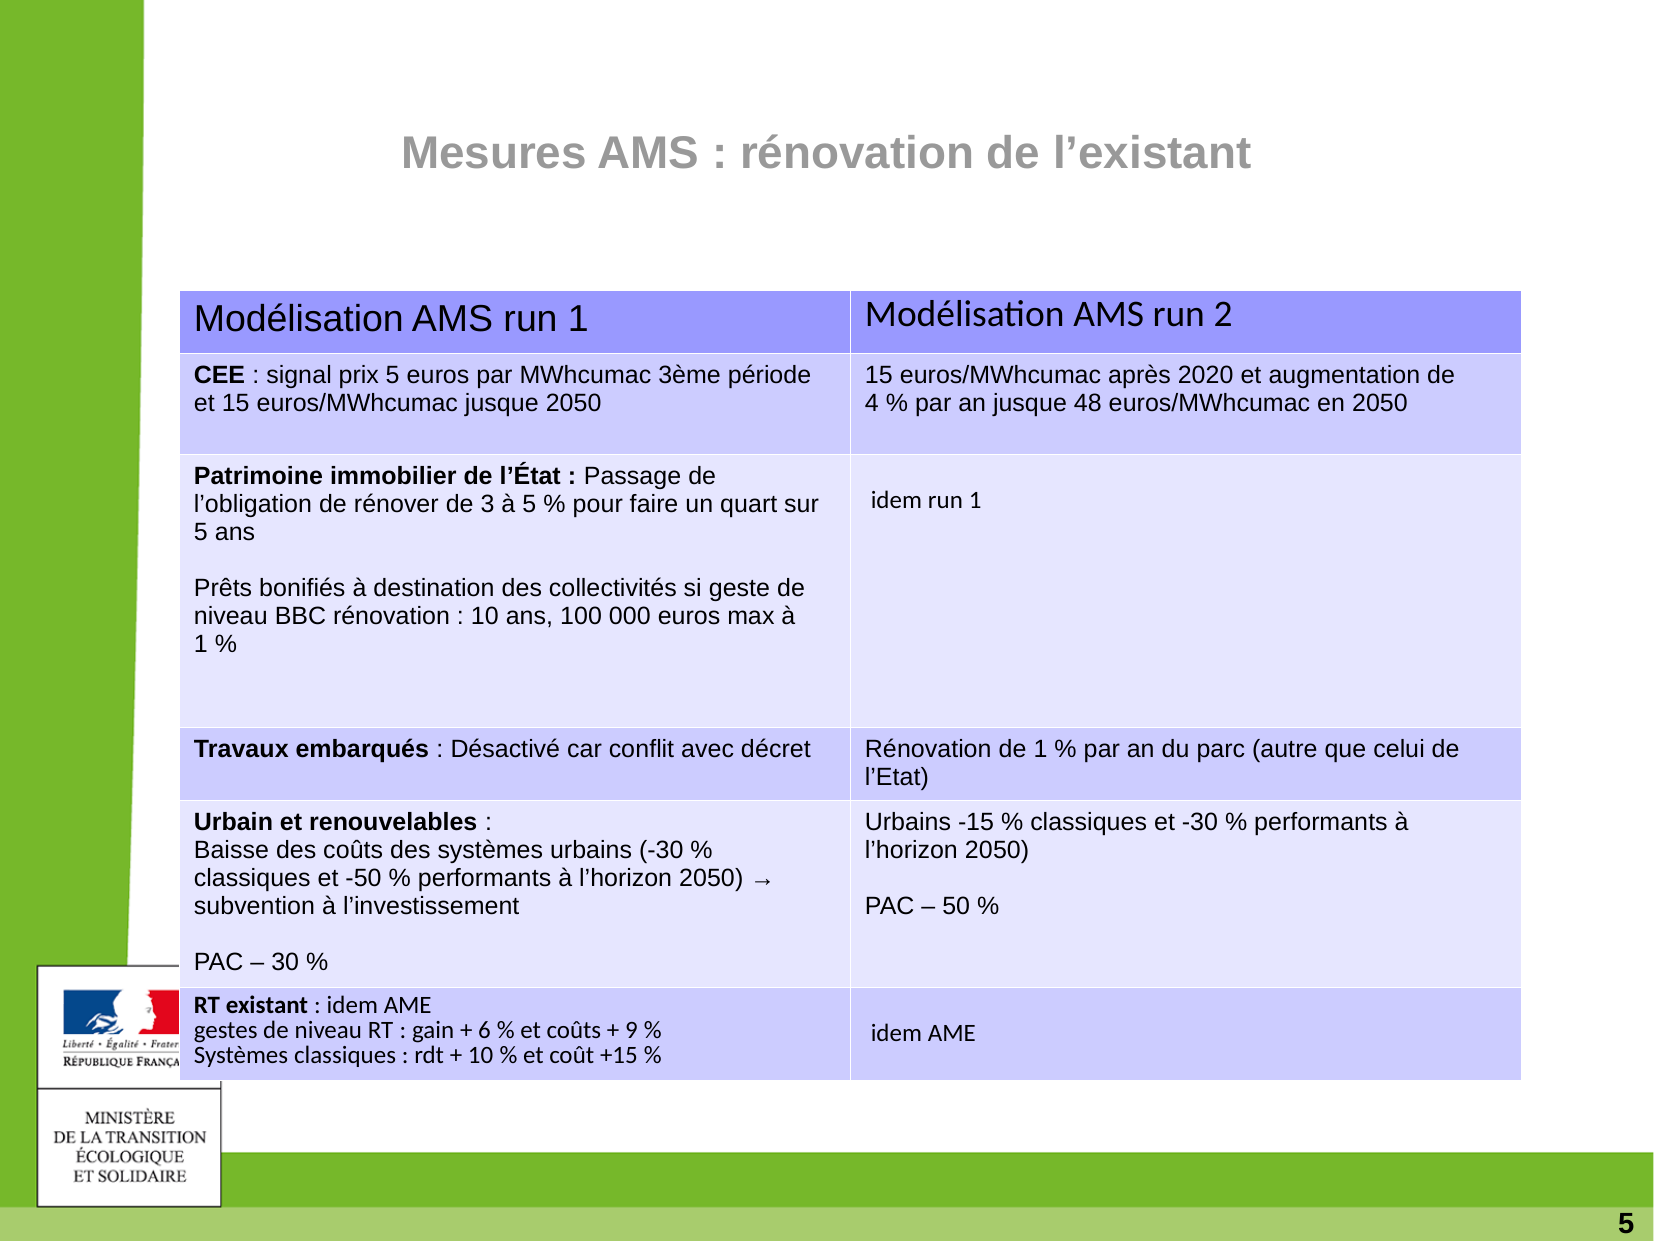

# Mesures AMS : rénovation de l’existant
| Modélisation AMS run 1 | Modélisation AMS run 2 |
| --- | --- |
| CEE : signal prix 5 euros par MWhcumac 3ème période et 15 euros/MWhcumac jusque 2050 | 15 euros/MWhcumac après 2020 et augmentation de 4 % par an jusque 48 euros/MWhcumac en 2050 |
| Patrimoine immobilier de l’État : Passage de l’obligation de rénover de 3 à 5 % pour faire un quart sur 5 ans Prêts bonifiés à destination des collectivités si geste de niveau BBC rénovation : 10 ans, 100 000 euros max à 1 % | idem run 1 |
| Travaux embarqués : Désactivé car conflit avec décret | Rénovation de 1 % par an du parc (autre que celui de l’Etat) |
| Urbain et renouvelables : Baisse des coûts des systèmes urbains (-30 % classiques et -50 % performants à l’horizon 2050) → subvention à l’investissement PAC – 30 % | Urbains -15 % classiques et -30 % performants à l’horizon 2050) PAC – 50 % |
| RT existant : idem AME gestes de niveau RT : gain + 6 % et coûts + 9 % Systèmes classiques : rdt + 10 % et coût +15 % | idem AME |